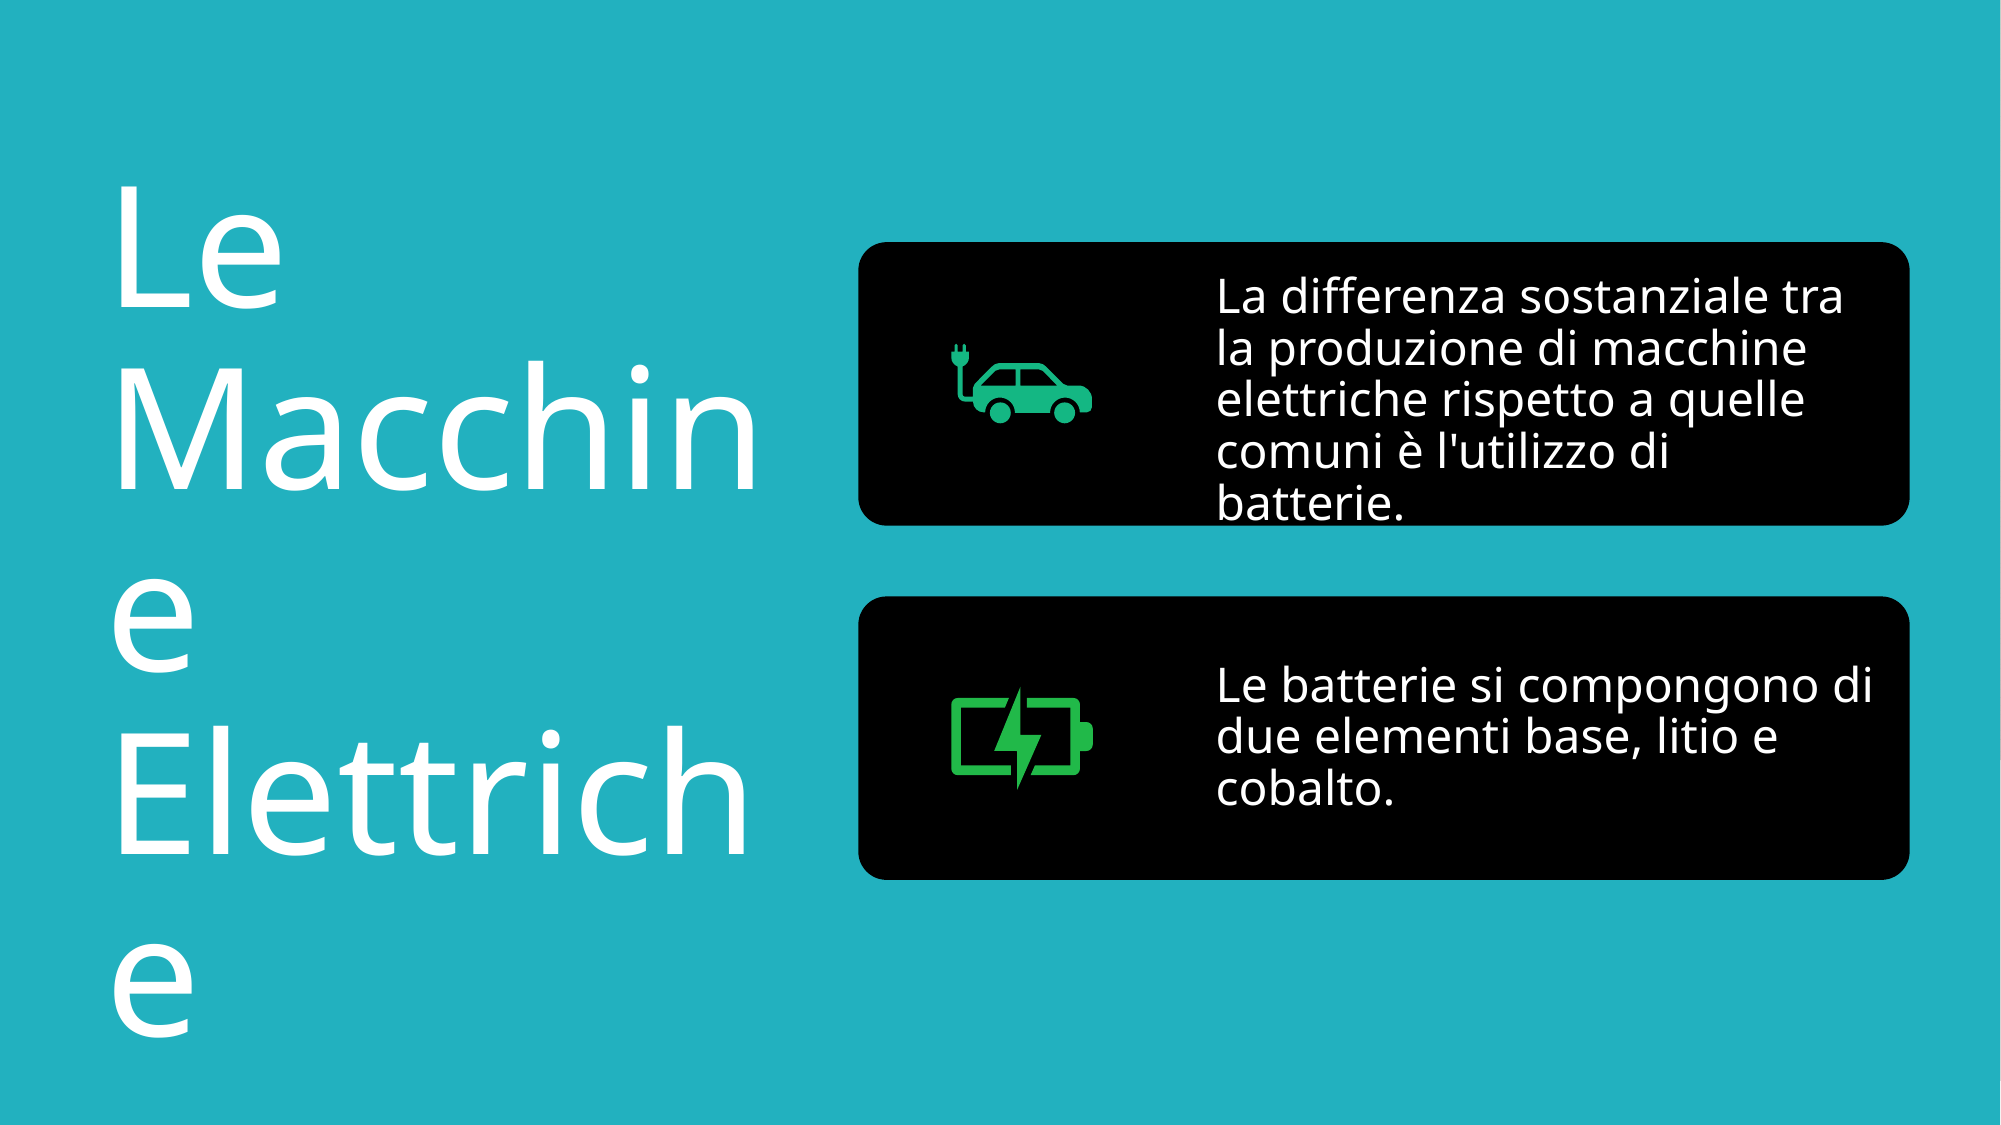

# Le Macchine Elettriche
La differenza sostanziale tra la produzione di macchine elettriche rispetto a quelle comuni è l'utilizzo di batterie.
Le batterie si compongono di due elementi base, litio e cobalto.